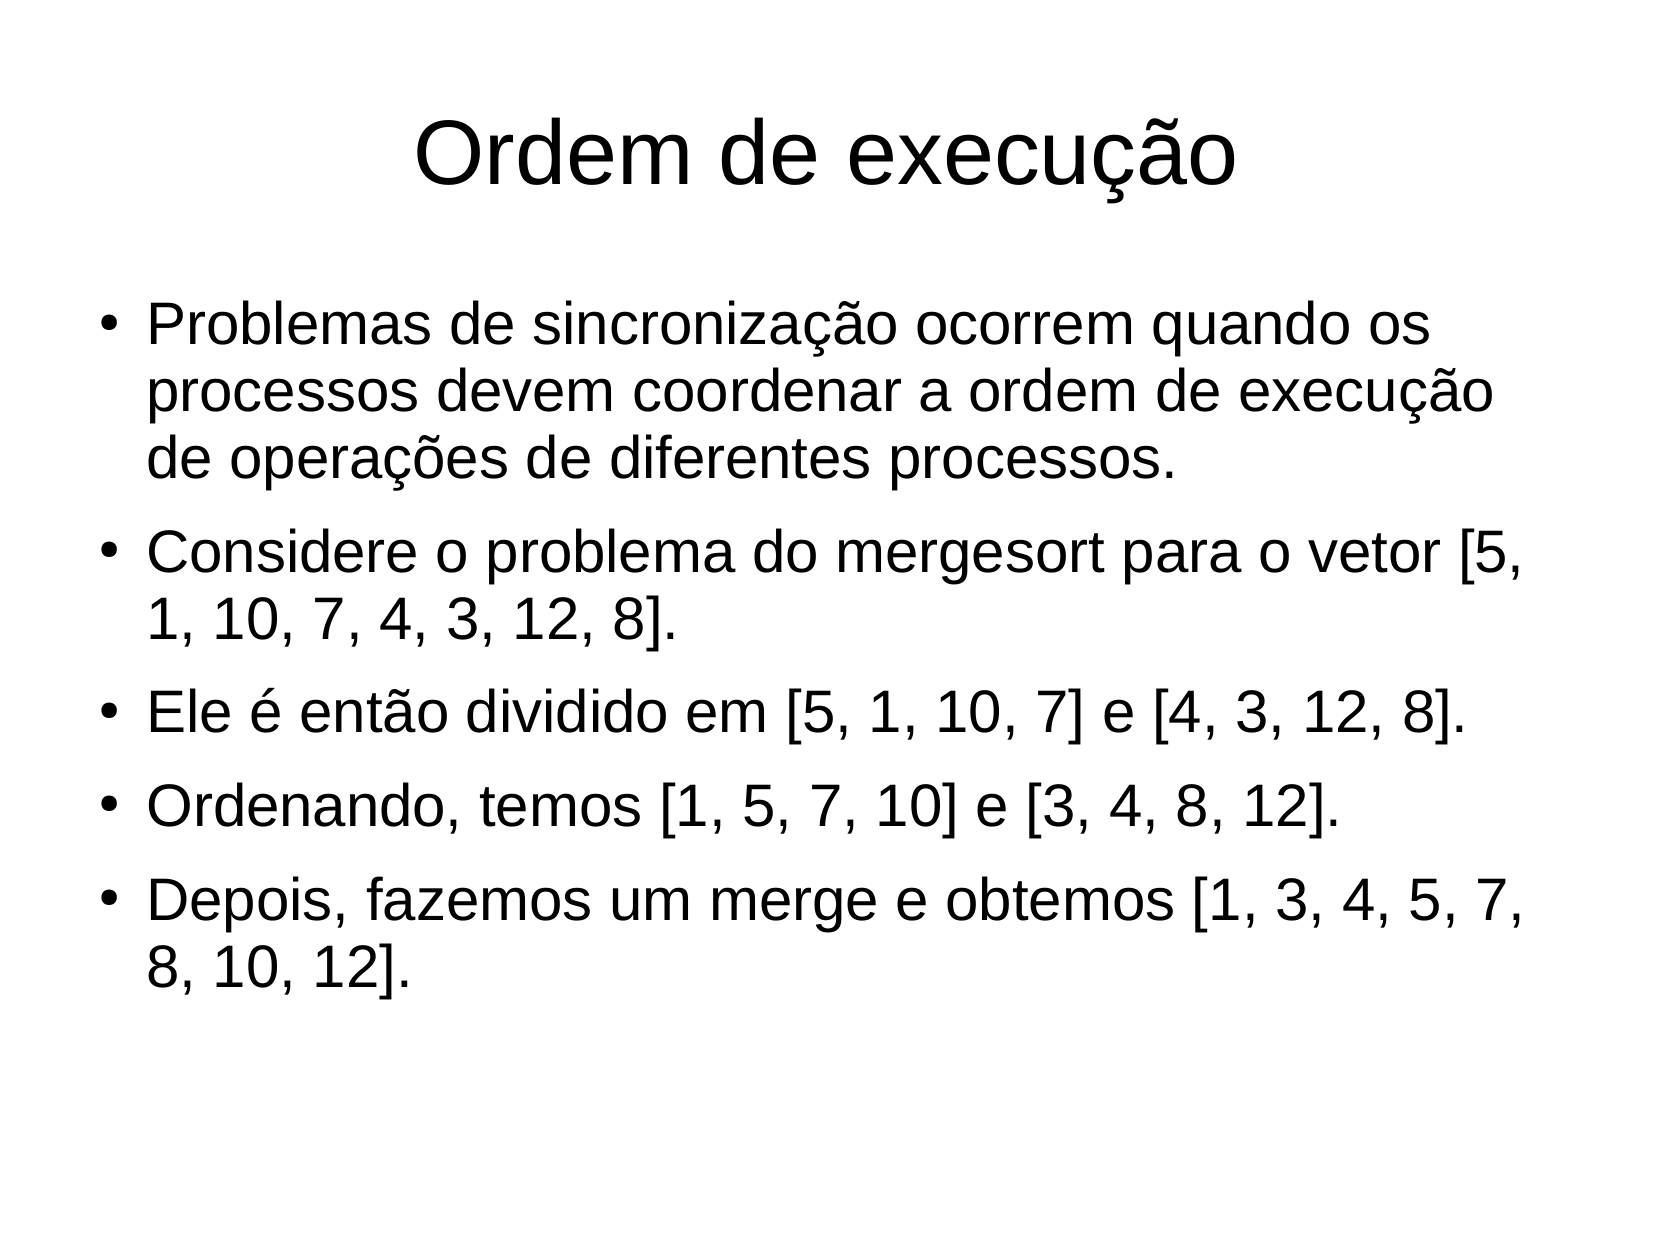

# Ordem de execução
Problemas de sincronização ocorrem quando os processos devem coordenar a ordem de execução de operações de diferentes processos.
Considere o problema do mergesort para o vetor [5, 1, 10, 7, 4, 3, 12, 8].
Ele é então dividido em [5, 1, 10, 7] e [4, 3, 12, 8].
Ordenando, temos [1, 5, 7, 10] e [3, 4, 8, 12].
Depois, fazemos um merge e obtemos [1, 3, 4, 5, 7, 8, 10, 12].